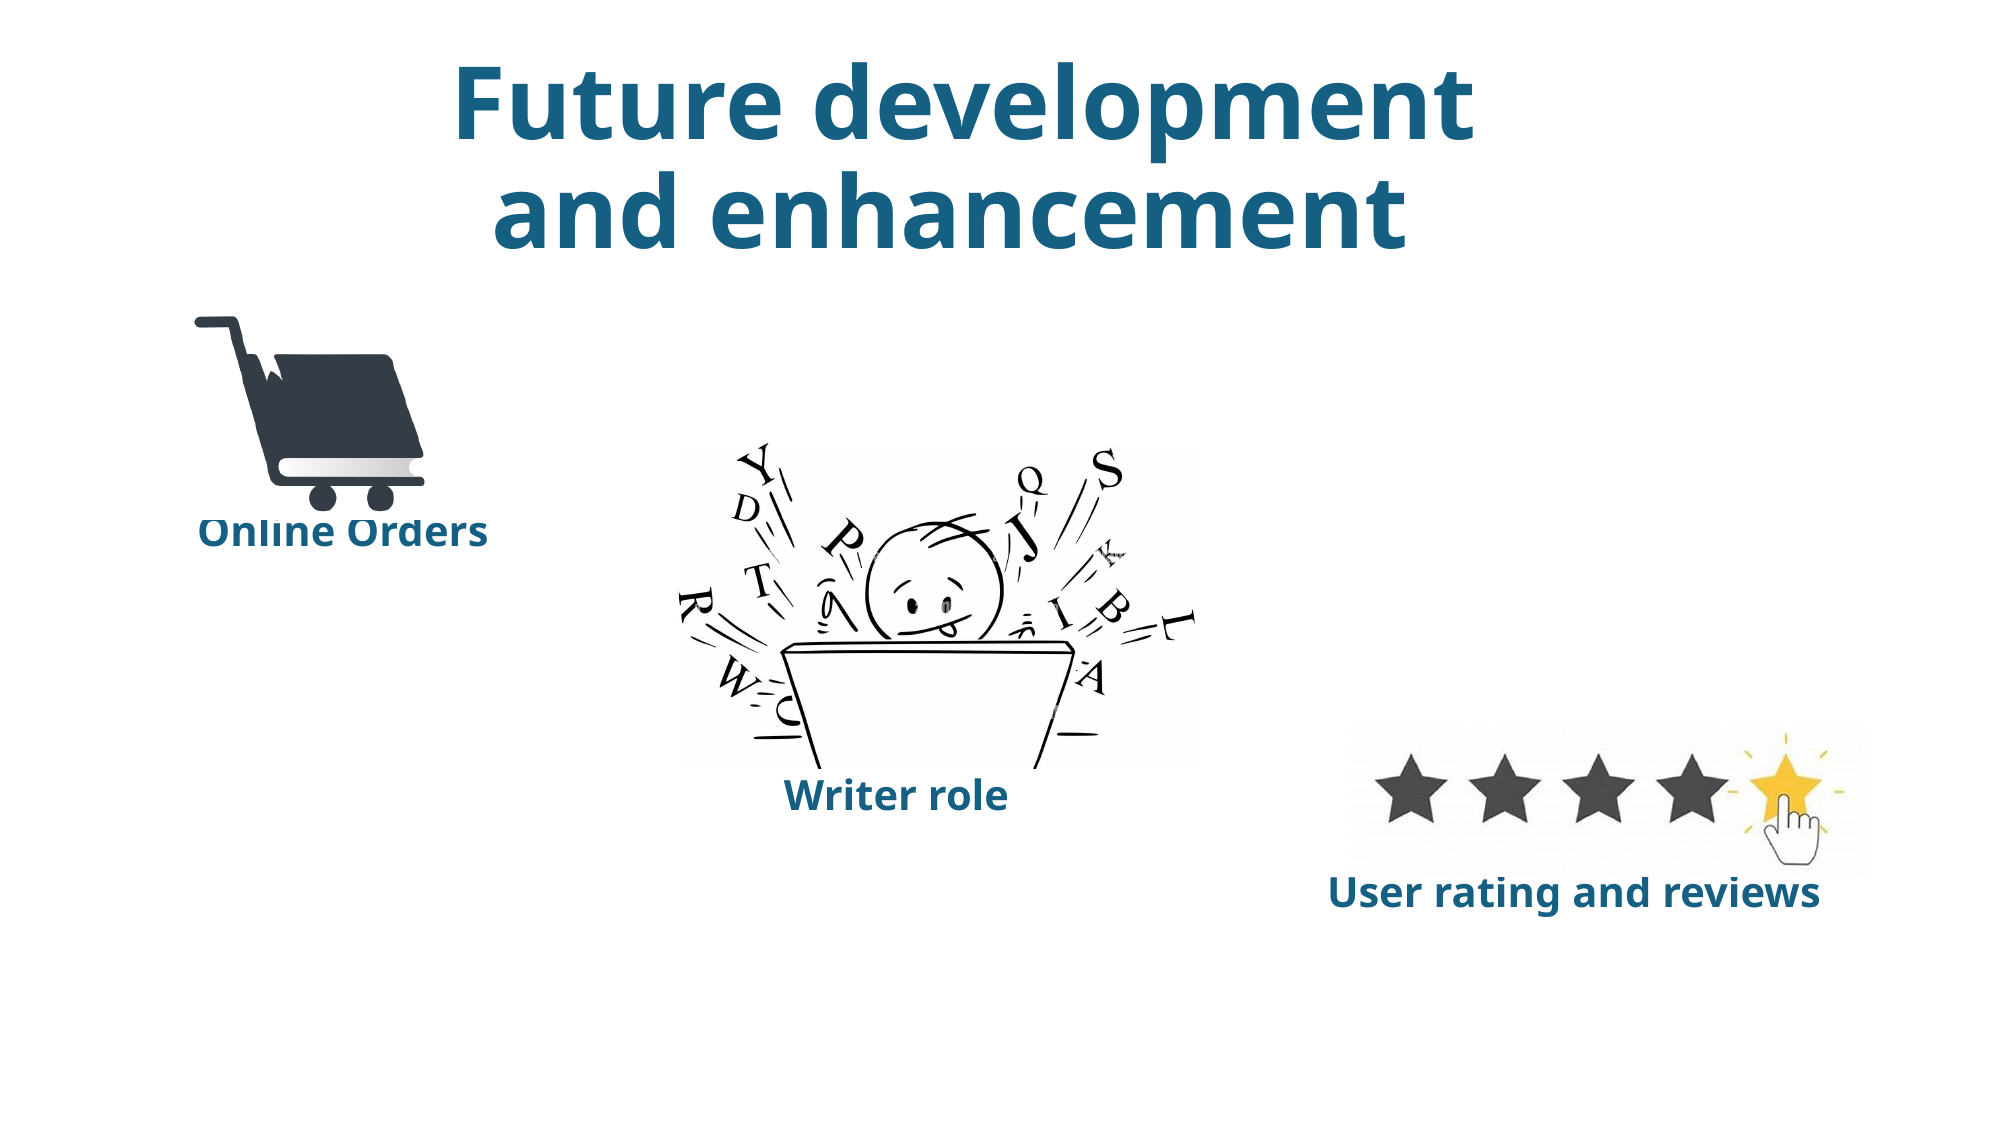

# Future development and enhancement
Online Orders
Writer role
User rating and reviews